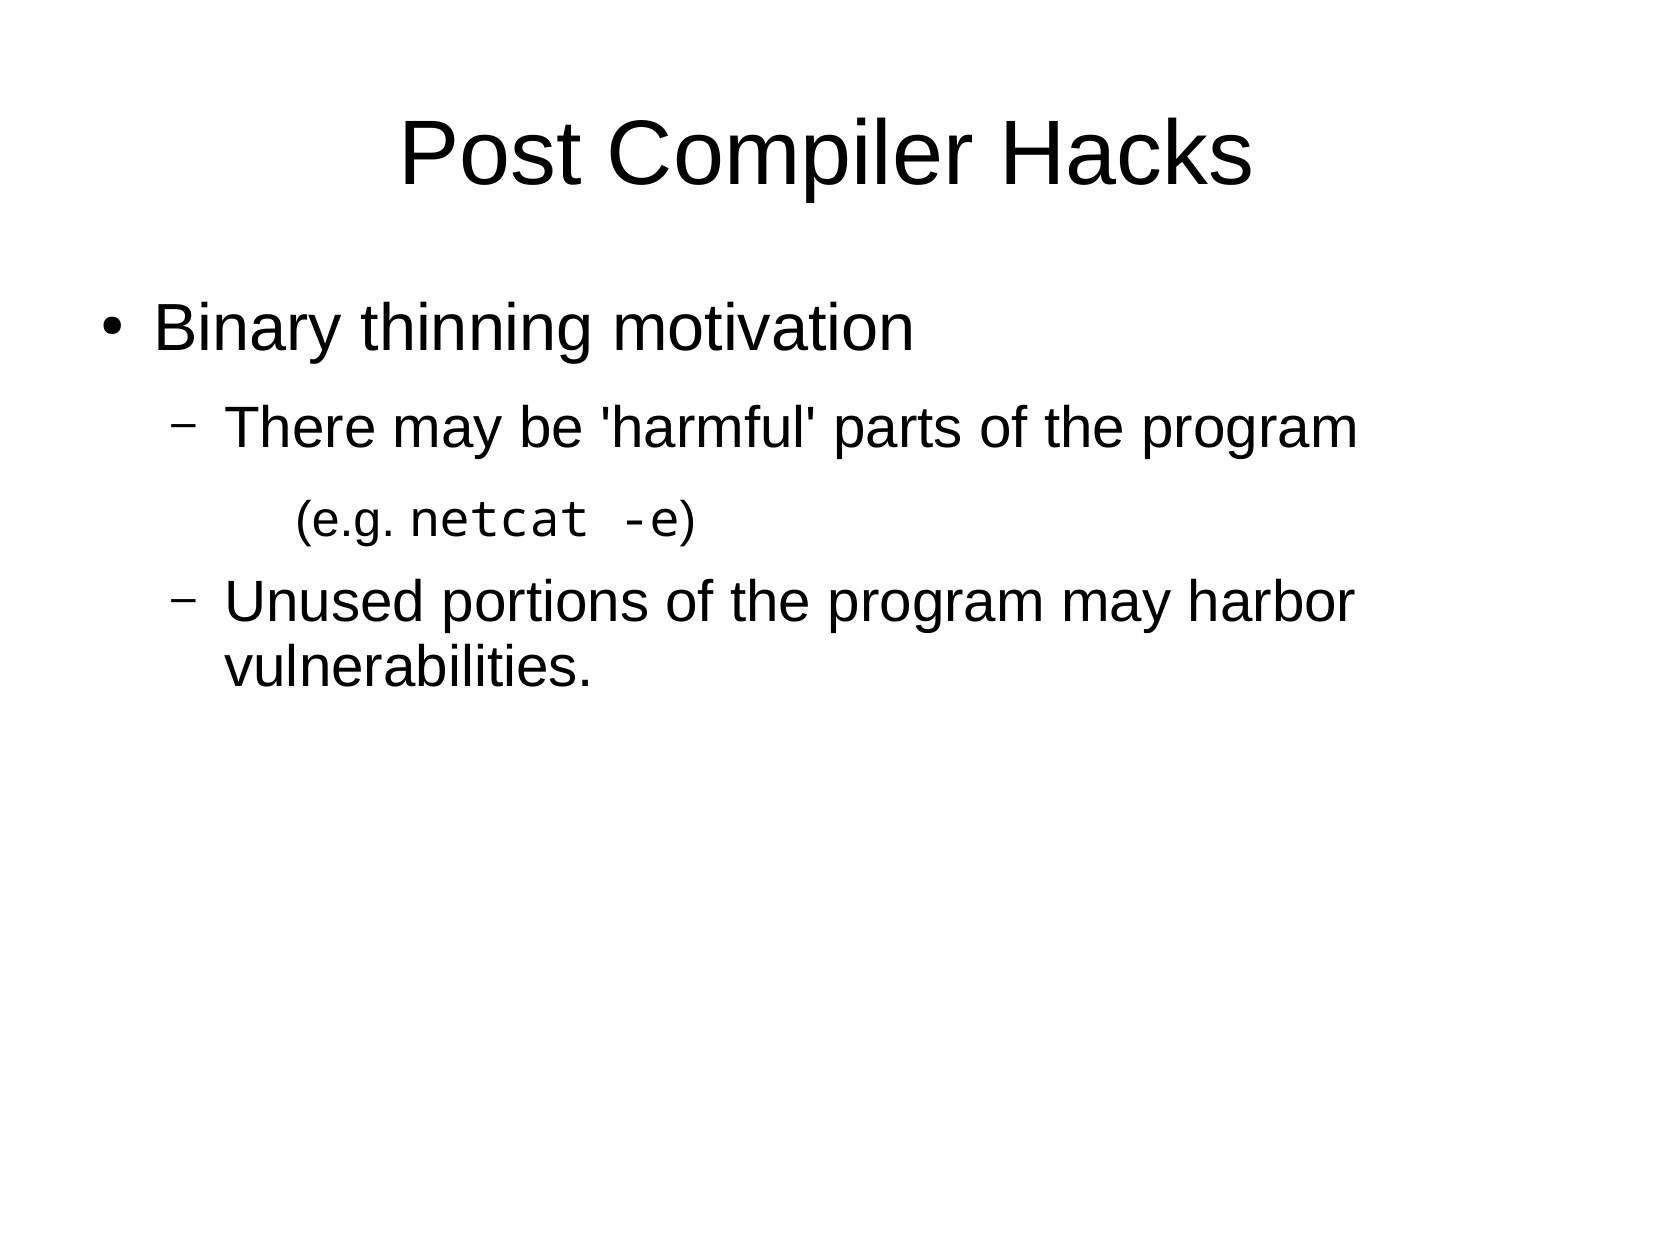

# Post Compiler Hacks
Binary thinning motivation
There may be 'harmful' parts of the program
(e.g. netcat -e)
Unused portions of the program may harbor vulnerabilities.